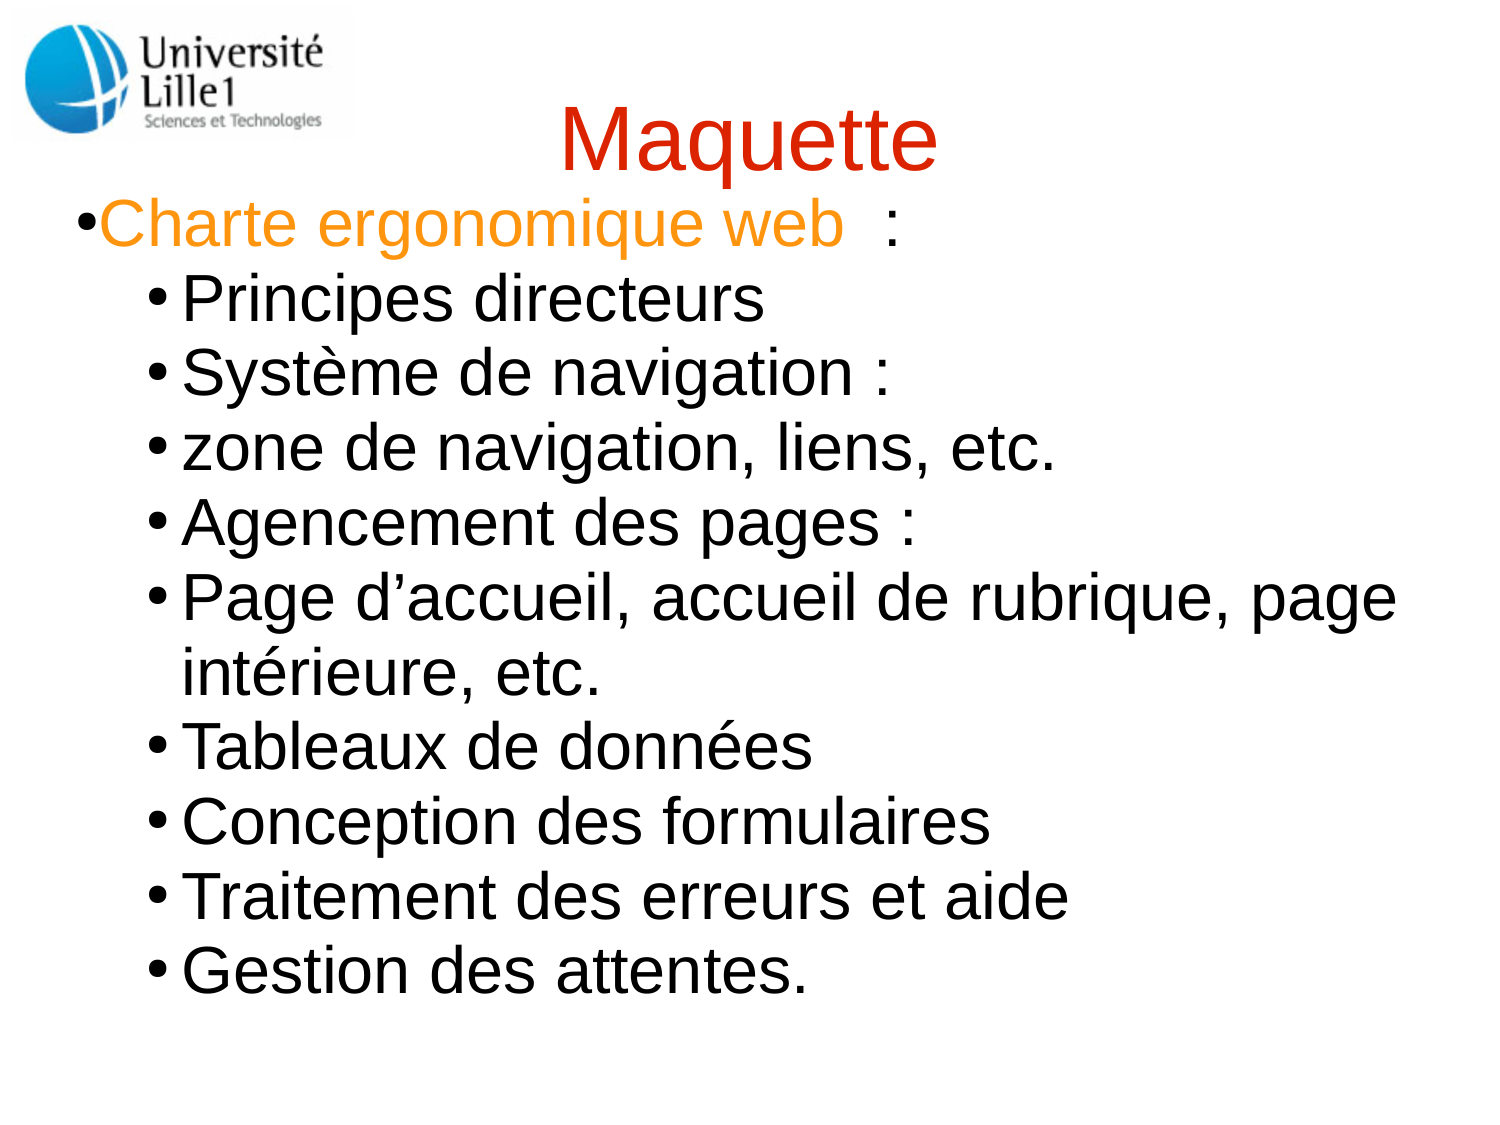

# Maquette
Charte ergonomique web :
Principes directeurs
Système de navigation :
zone de navigation, liens, etc.
Agencement des pages :
Page d’accueil, accueil de rubrique, page intérieure, etc.
Tableaux de données
Conception des formulaires
Traitement des erreurs et aide
Gestion des attentes.